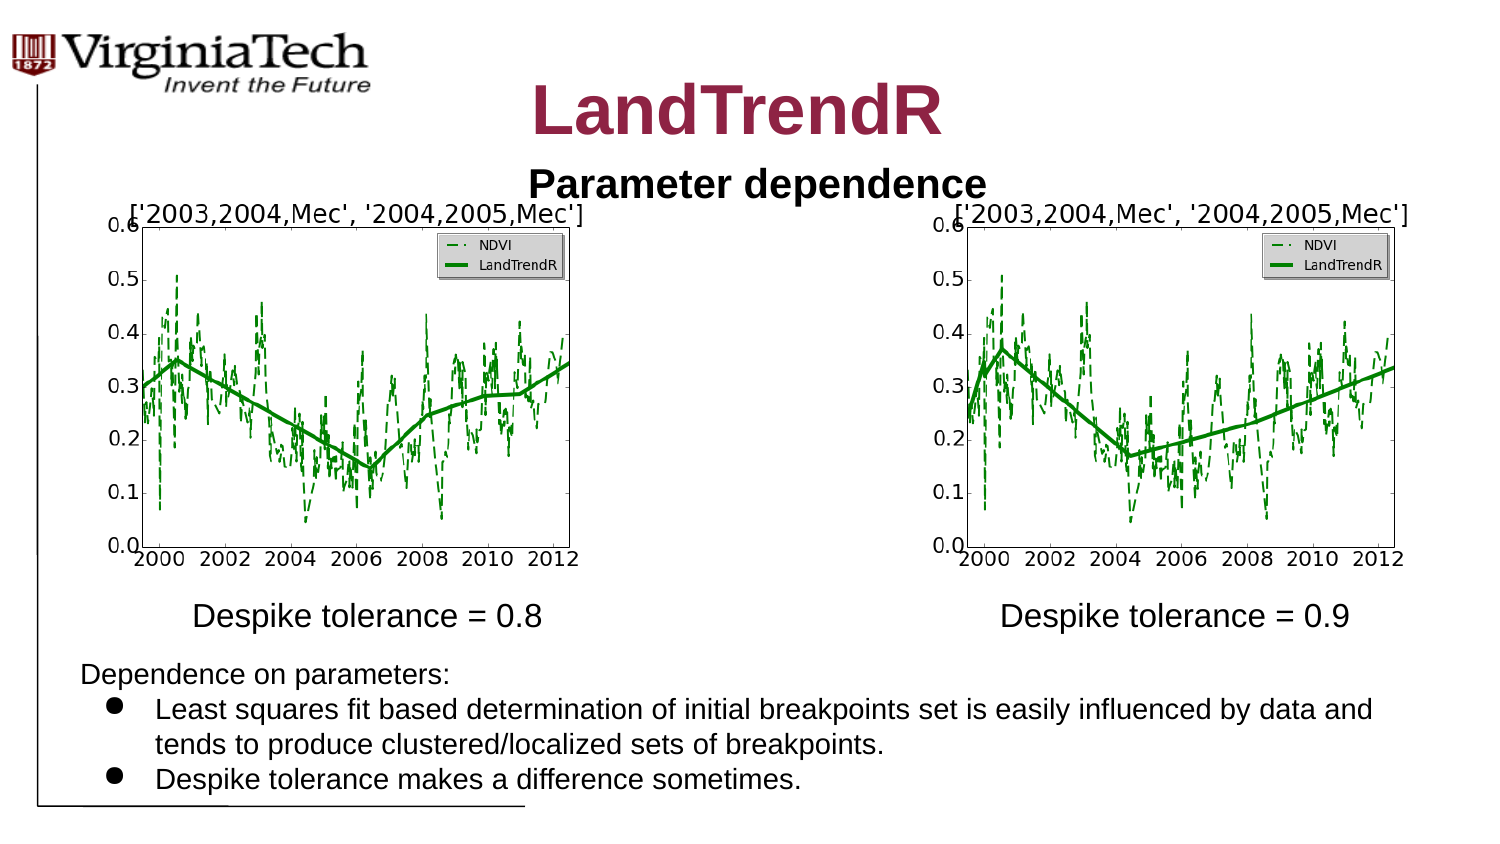

# LandTrendR
Parameter dependence
Despike tolerance = 0.8
Despike tolerance = 0.9
Dependence on parameters:
Least squares fit based determination of initial breakpoints set is easily influenced by data and tends to produce clustered/localized sets of breakpoints.
Despike tolerance makes a difference sometimes.